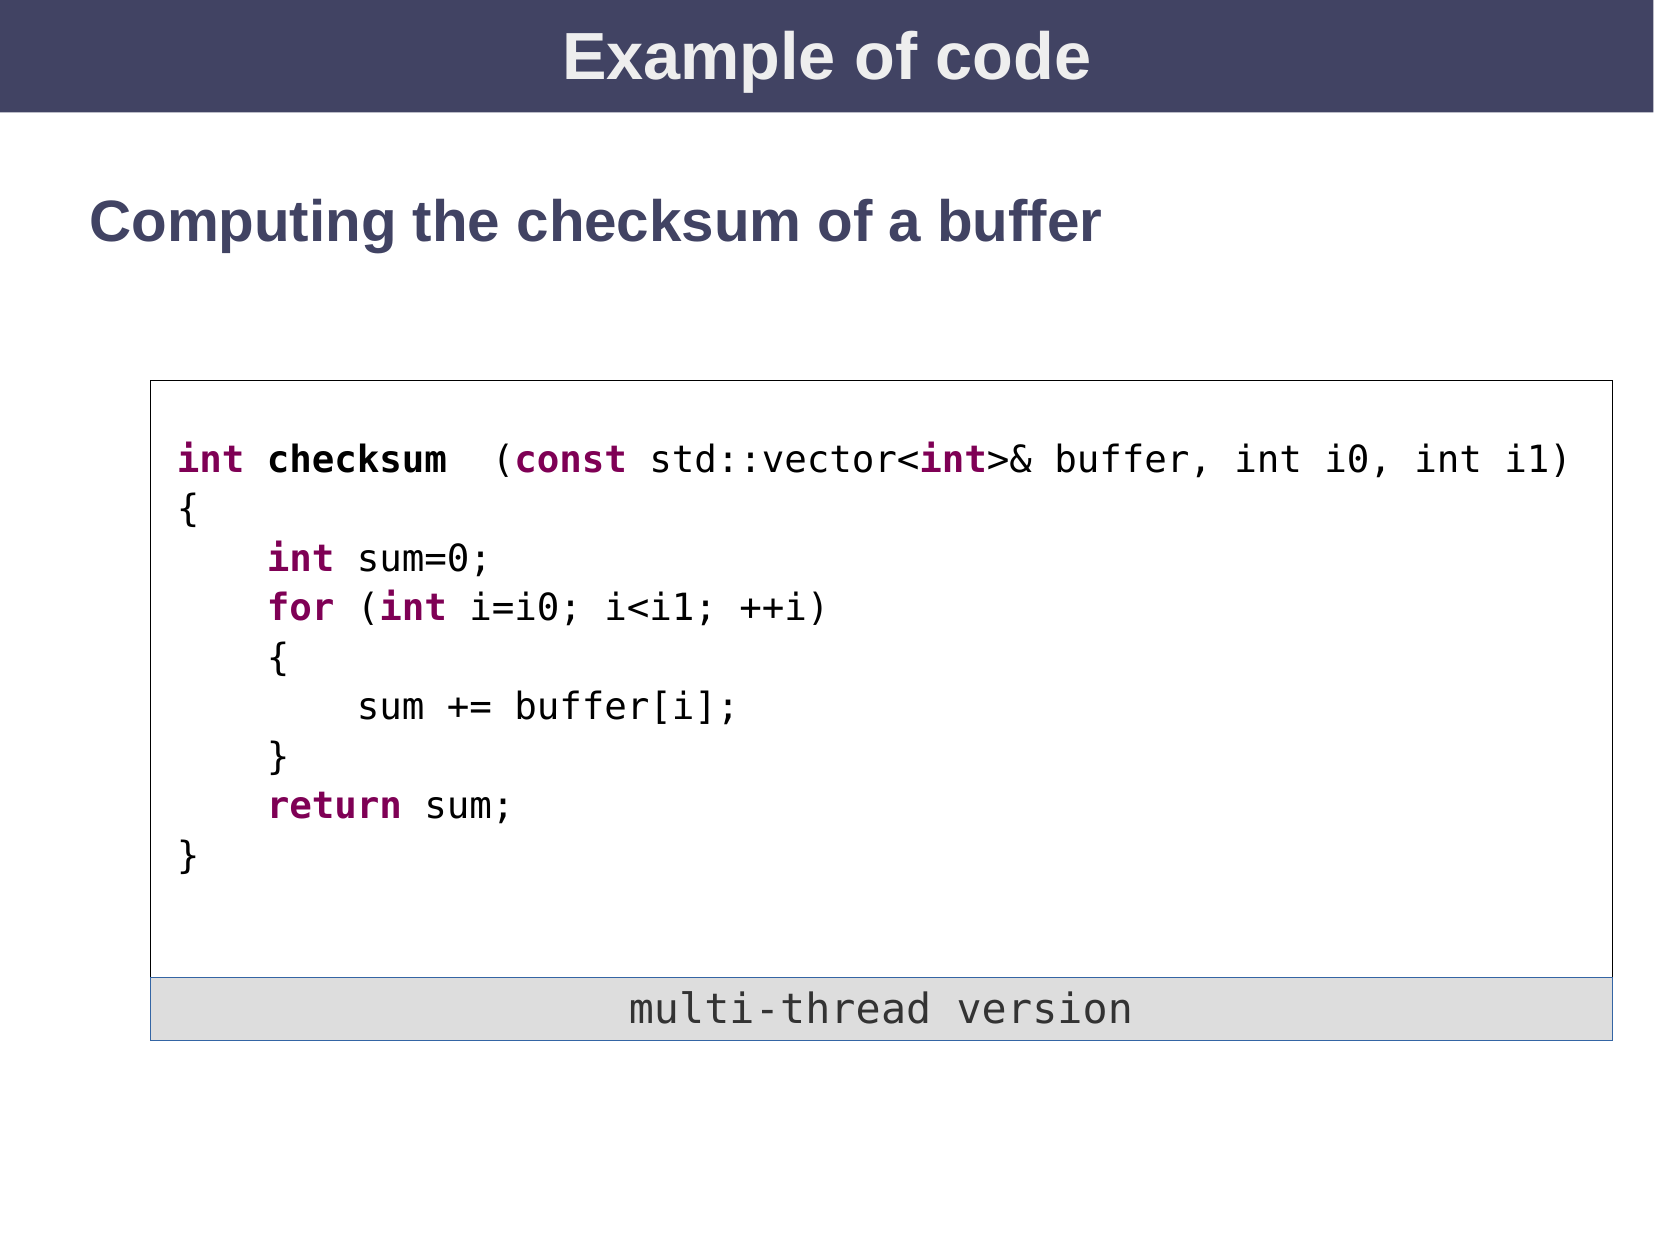

Example of code
Computing the checksum of a buffer
int checksum (const std::vector<int>& buffer, int i0, int i1)
{
 int sum=0;
 for (int i=i0; i<i1; ++i)
 {
 sum += buffer[i];
 }
 return sum;
}
multi-thread version